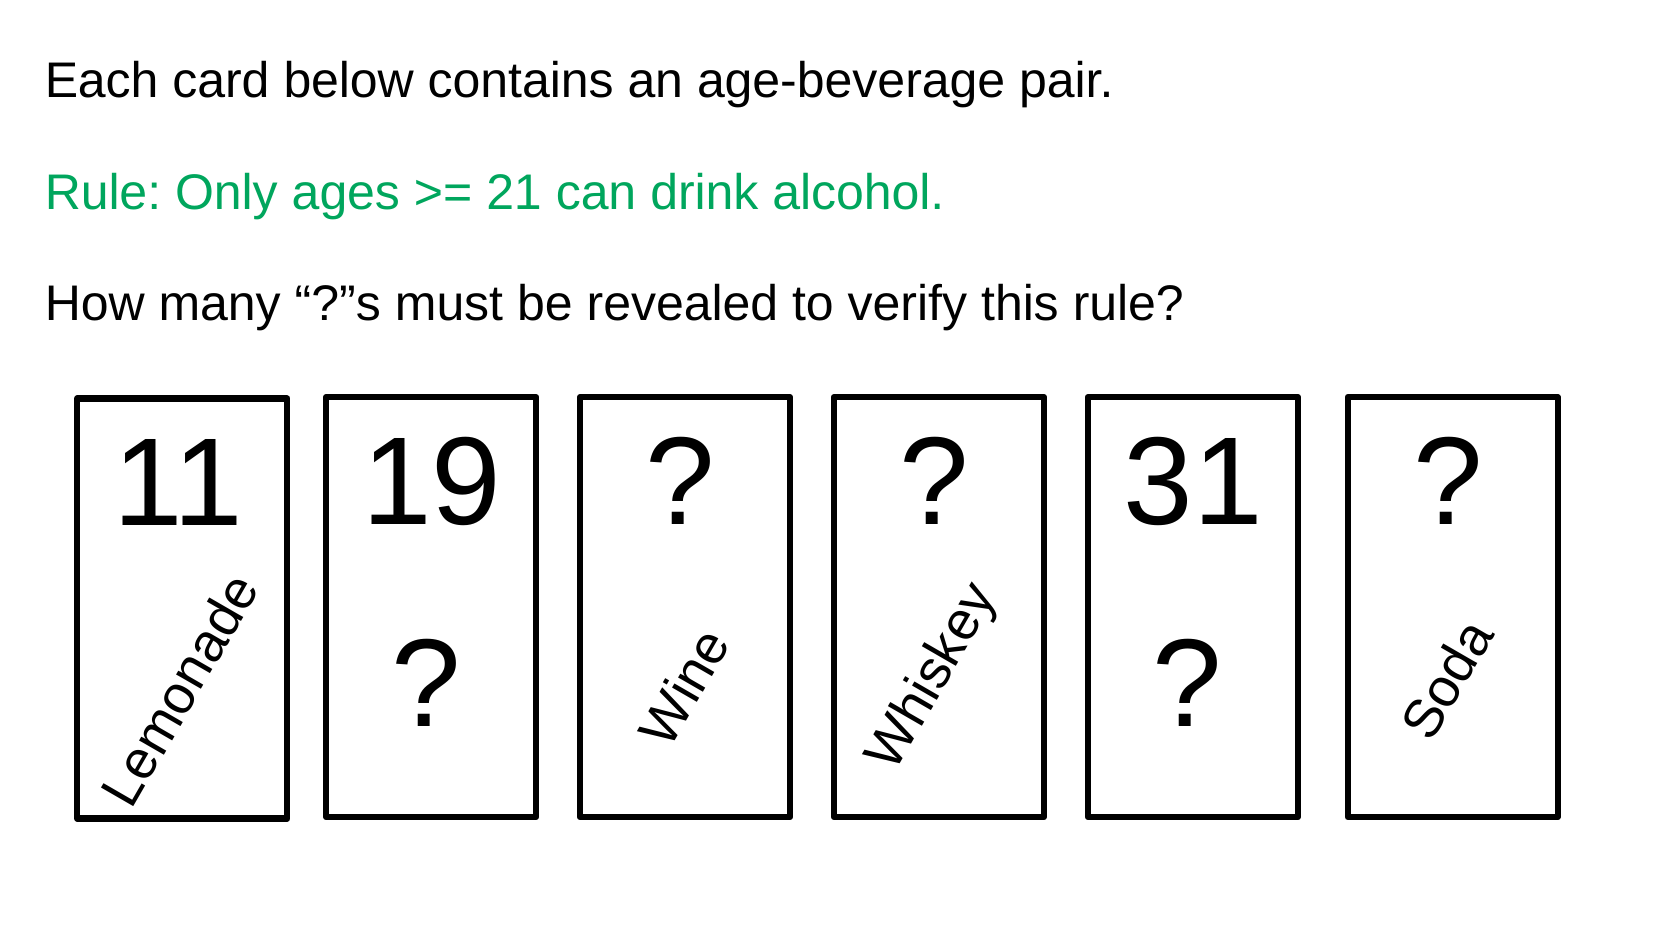

Each card below contains an age-beverage pair.
Rule: Only ages >= 21 can drink alcohol.
How many “?”s must be revealed to verify this rule?
19
?
?
31
?
11
?
?
Whiskey
Soda
Wine
Lemonade